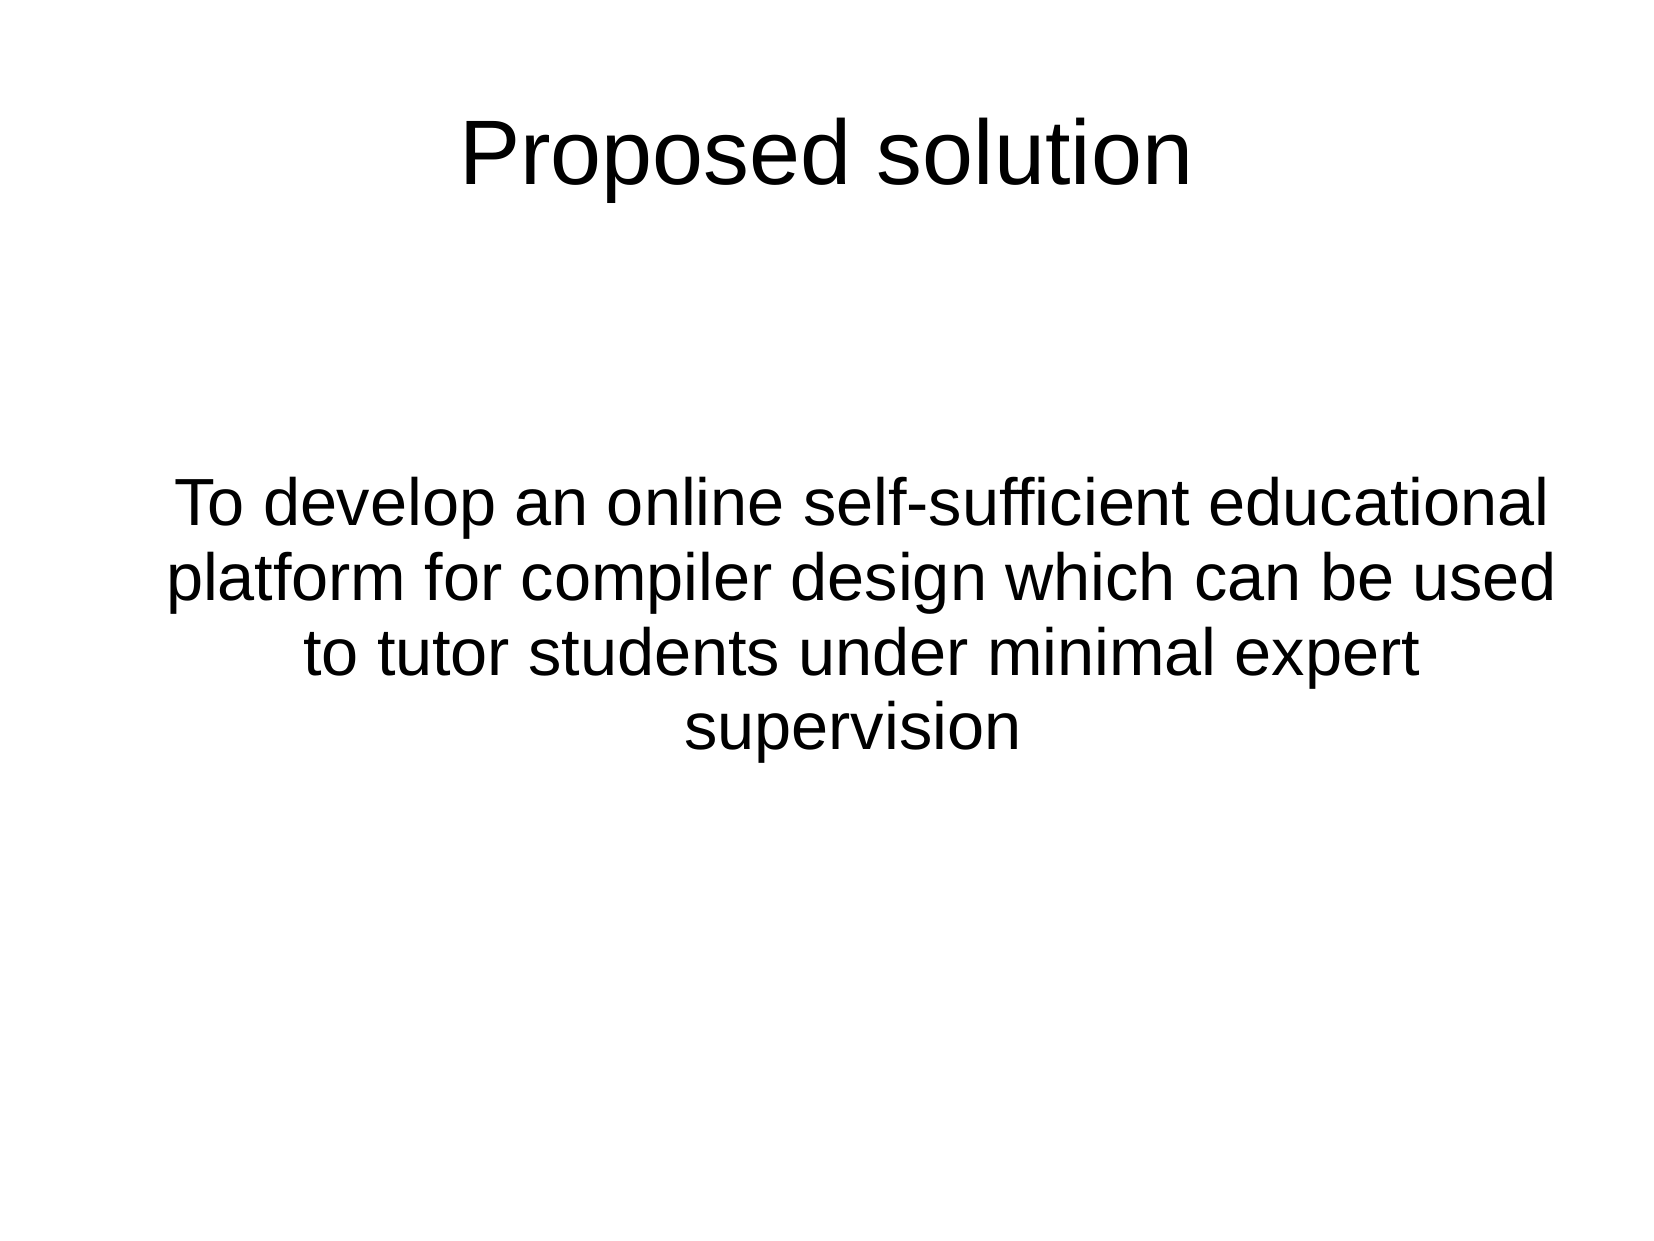

# Proposed solution
To develop an online self-sufficient educational platform for compiler design which can be used to tutor students under minimal expert supervision